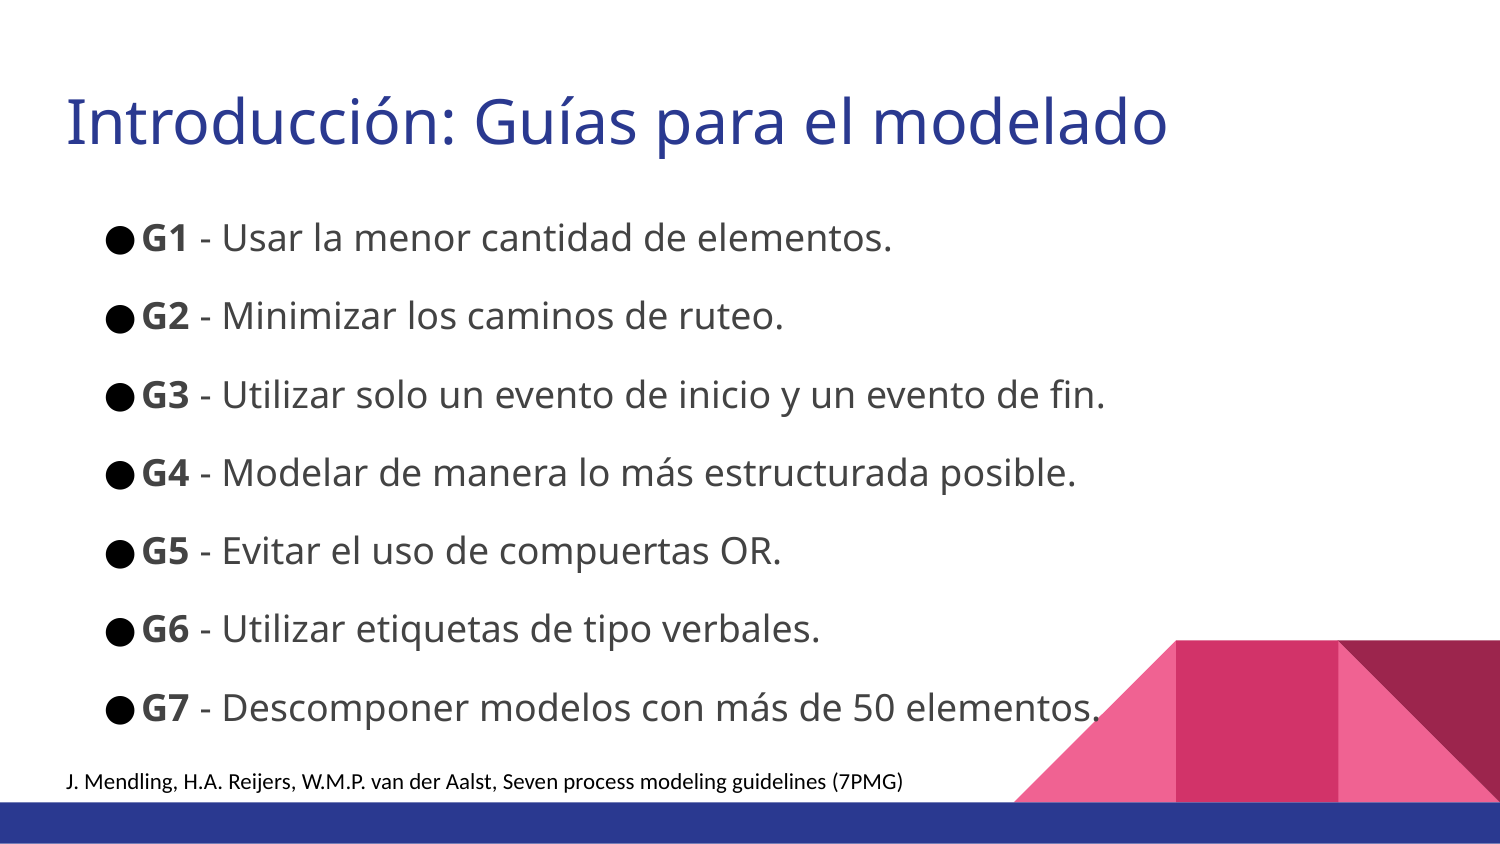

# Introducción: Guías para el modelado
G1 - Usar la menor cantidad de elementos.
G2 - Minimizar los caminos de ruteo.
G3 - Utilizar solo un evento de inicio y un evento de fin.
G4 - Modelar de manera lo más estructurada posible.
G5 - Evitar el uso de compuertas OR.
G6 - Utilizar etiquetas de tipo verbales.
G7 - Descomponer modelos con más de 50 elementos.
J. Mendling, H.A. Reijers, W.M.P. van der Aalst, Seven process modeling guidelines (7PMG)